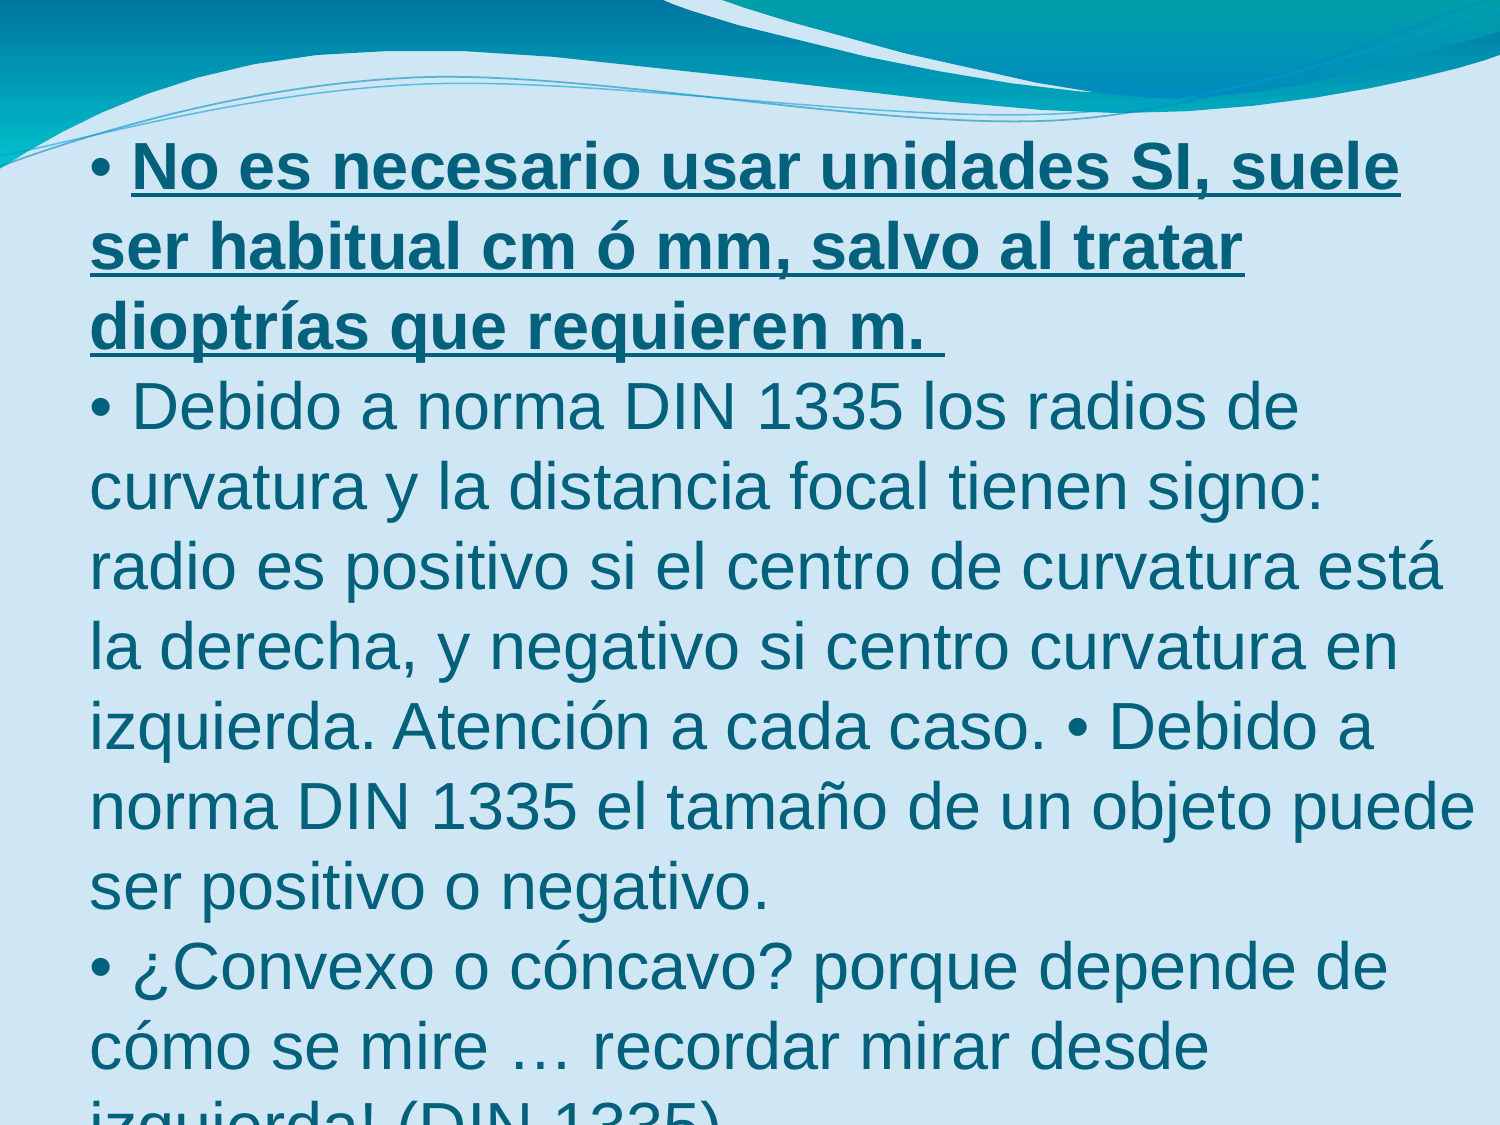

# • No es necesario usar unidades SI, suele ser habitual cm ó mm, salvo al tratar dioptrías que requieren m. • Debido a norma DIN 1335 los radios de curvatura y la distancia focal tienen signo: radio es positivo si el centro de curvatura está la derecha, y negativo si centro curvatura en izquierda. Atención a cada caso. • Debido a norma DIN 1335 el tamaño de un objeto puede ser positivo o negativo. • ¿Convexo o cóncavo? porque depende de cómo se mire … recordar mirar desde izquierda! (DIN 1335)